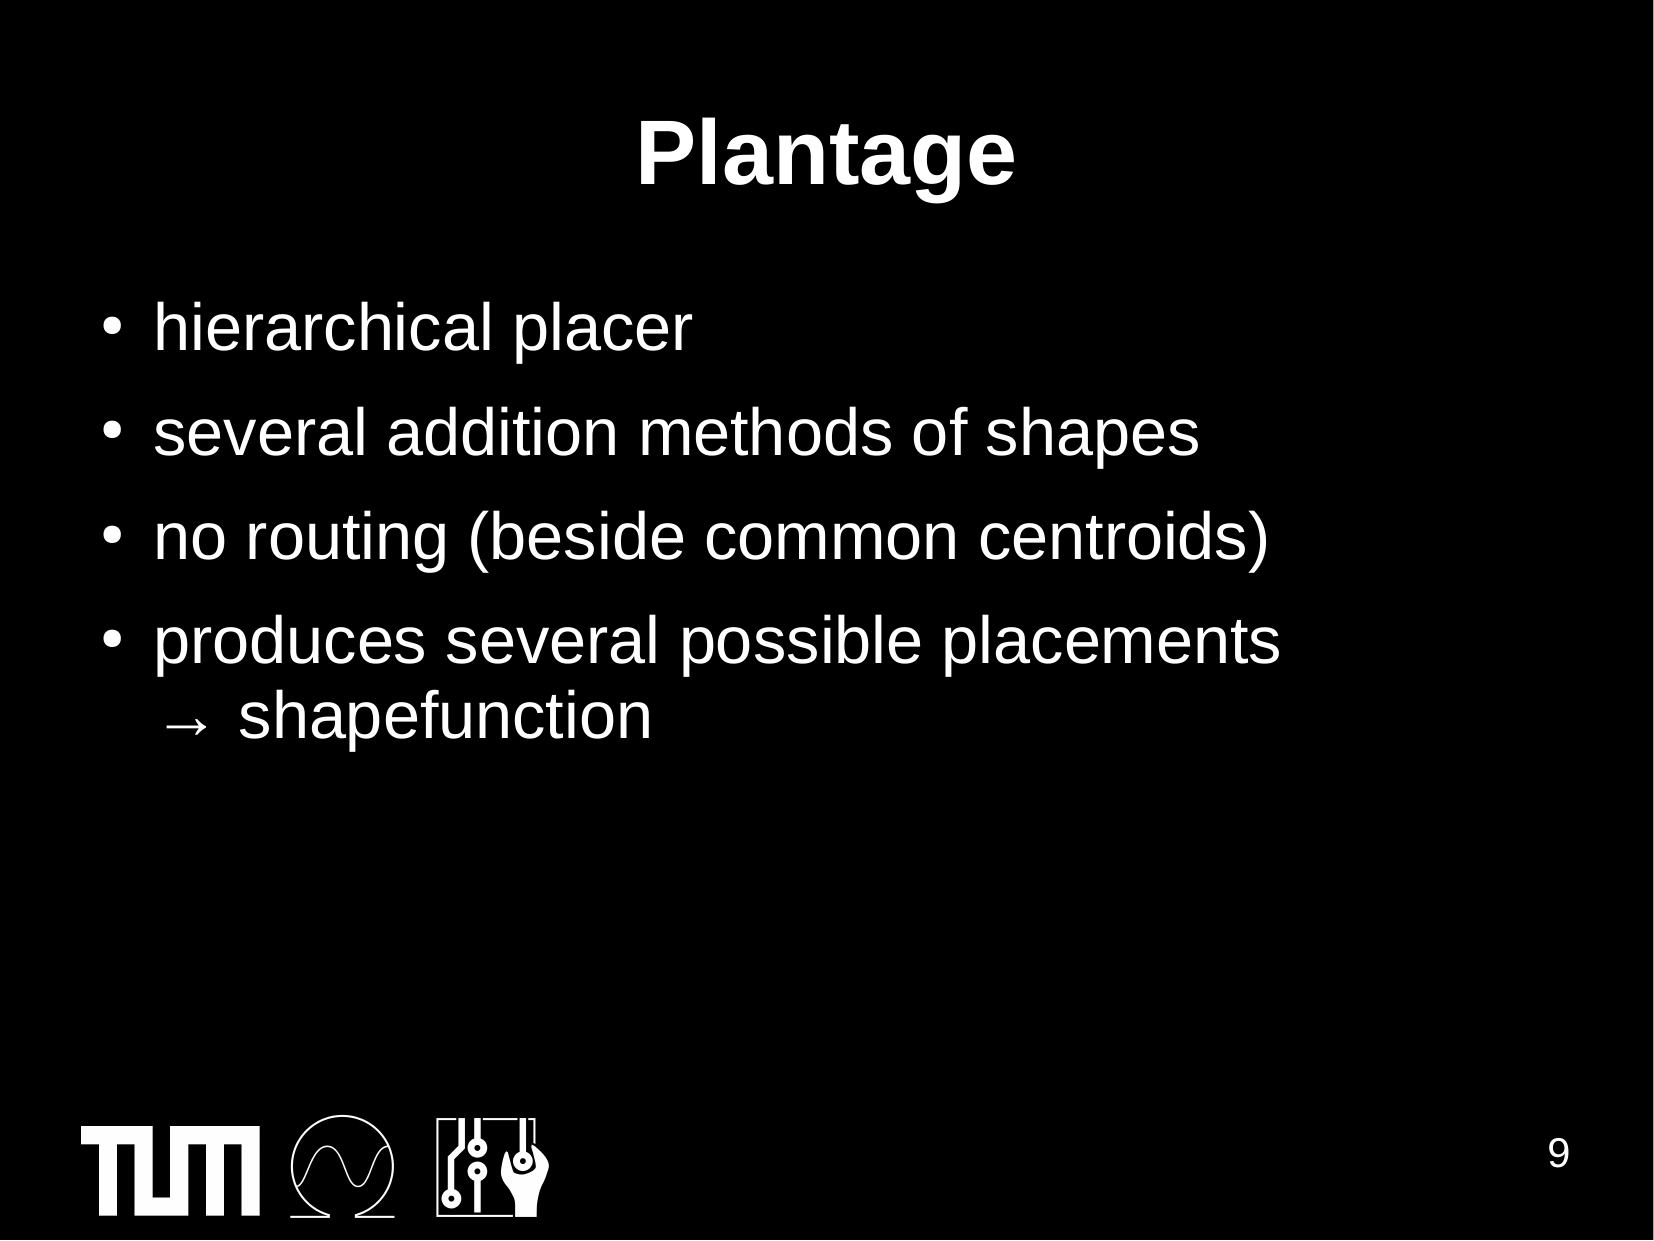

# Plantage
hierarchical placer
several addition methods of shapes
no routing (beside common centroids)
produces several possible placements
→ shapefunction
9